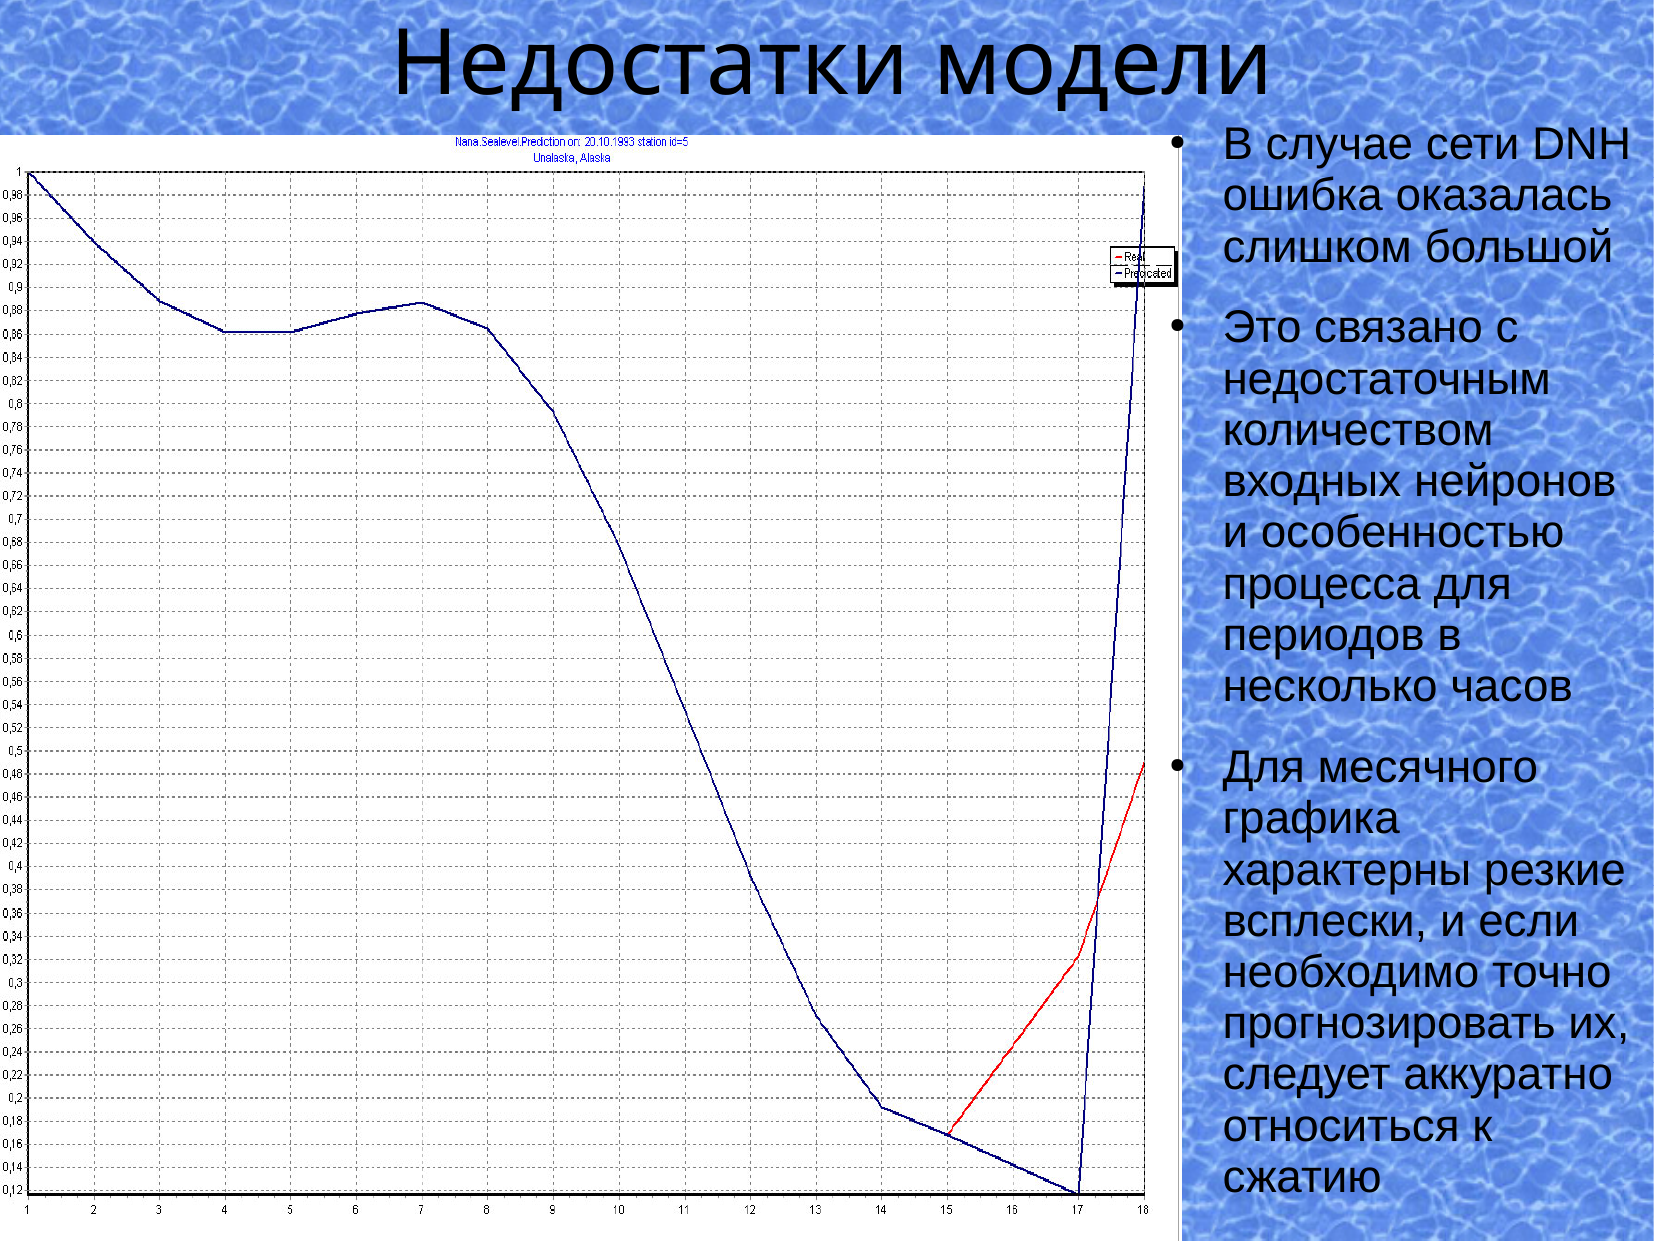

# Недостатки модели
В случае сети DNH ошибка оказалась слишком большой
Это связано с недостаточным количеством входных нейронов и особенностью процесса для периодов в несколько часов
Для месячного графика характерны резкие всплески, и если необходимо точно прогнозировать их, следует аккуратно относиться к сжатию